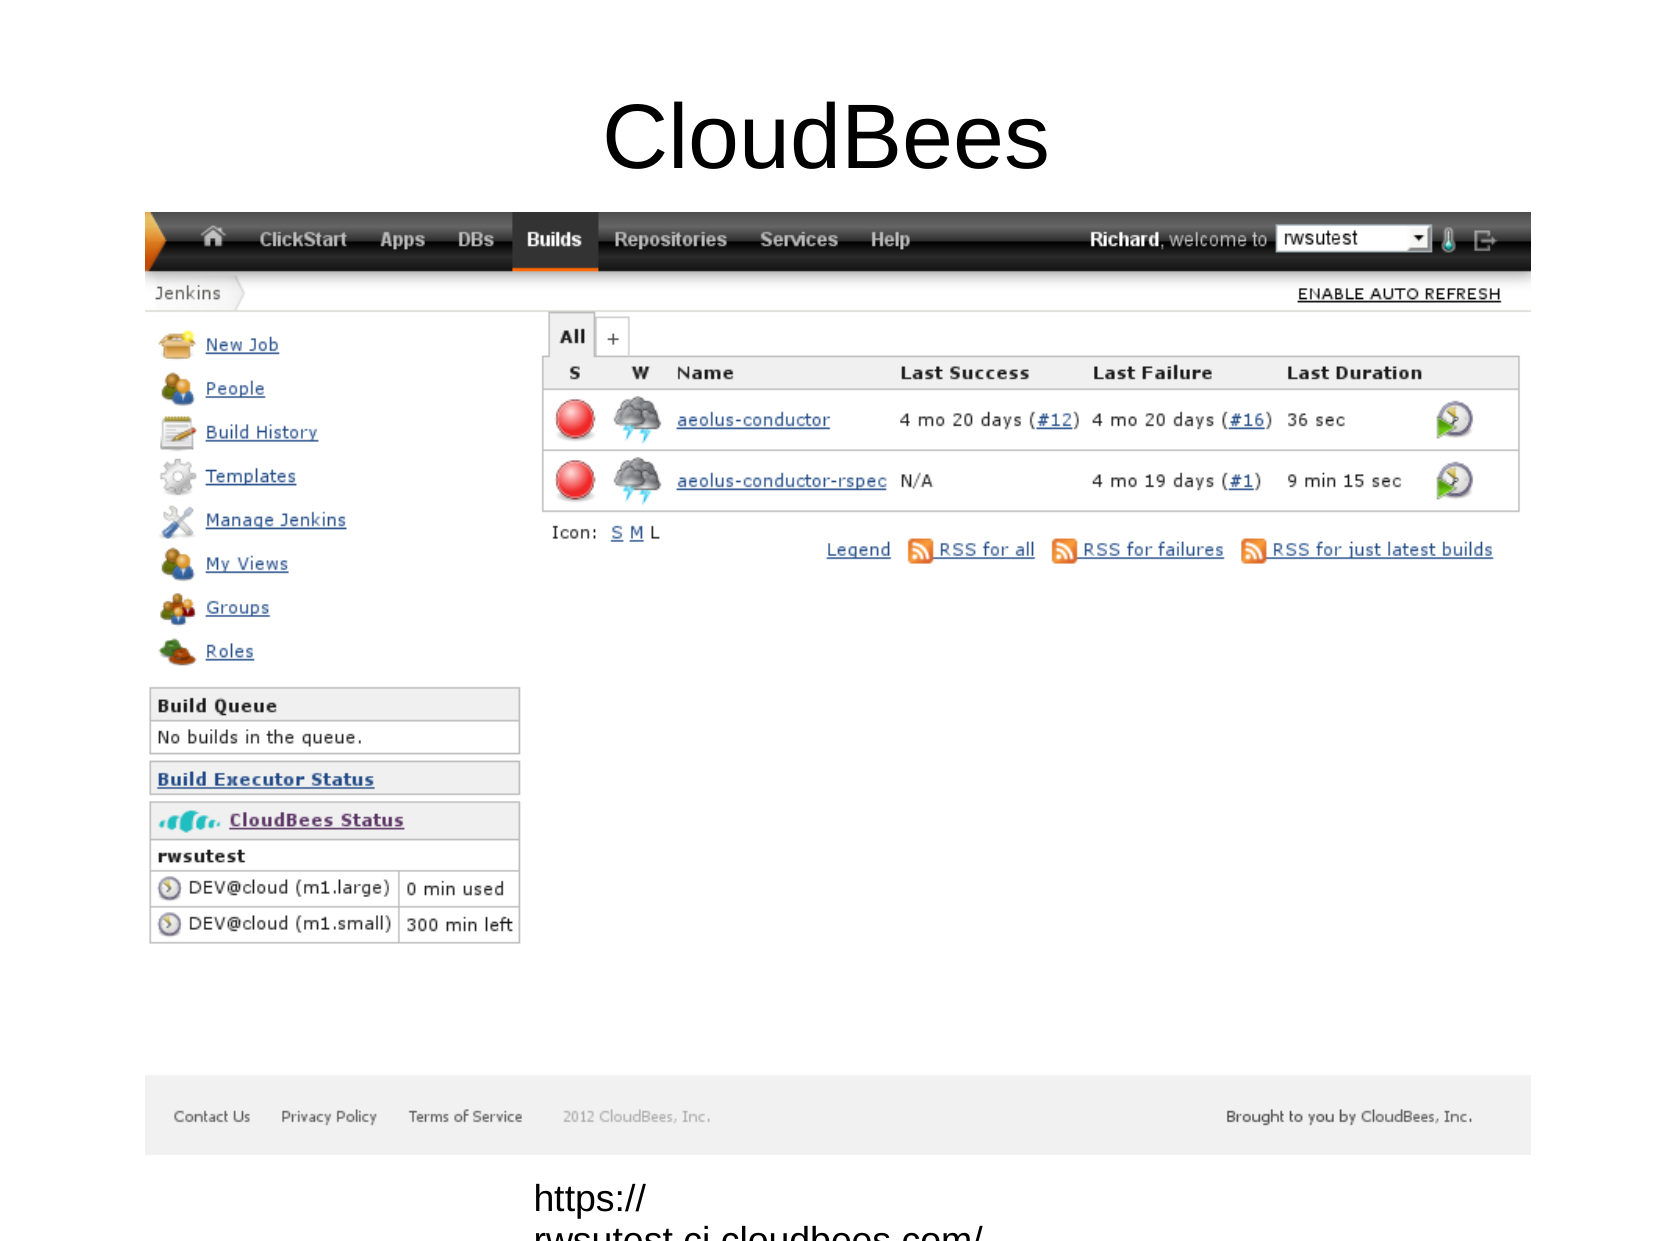

# CloudBees
PaaS provider – Jenkins service
https://rwsutest.ci.cloudbees.com/